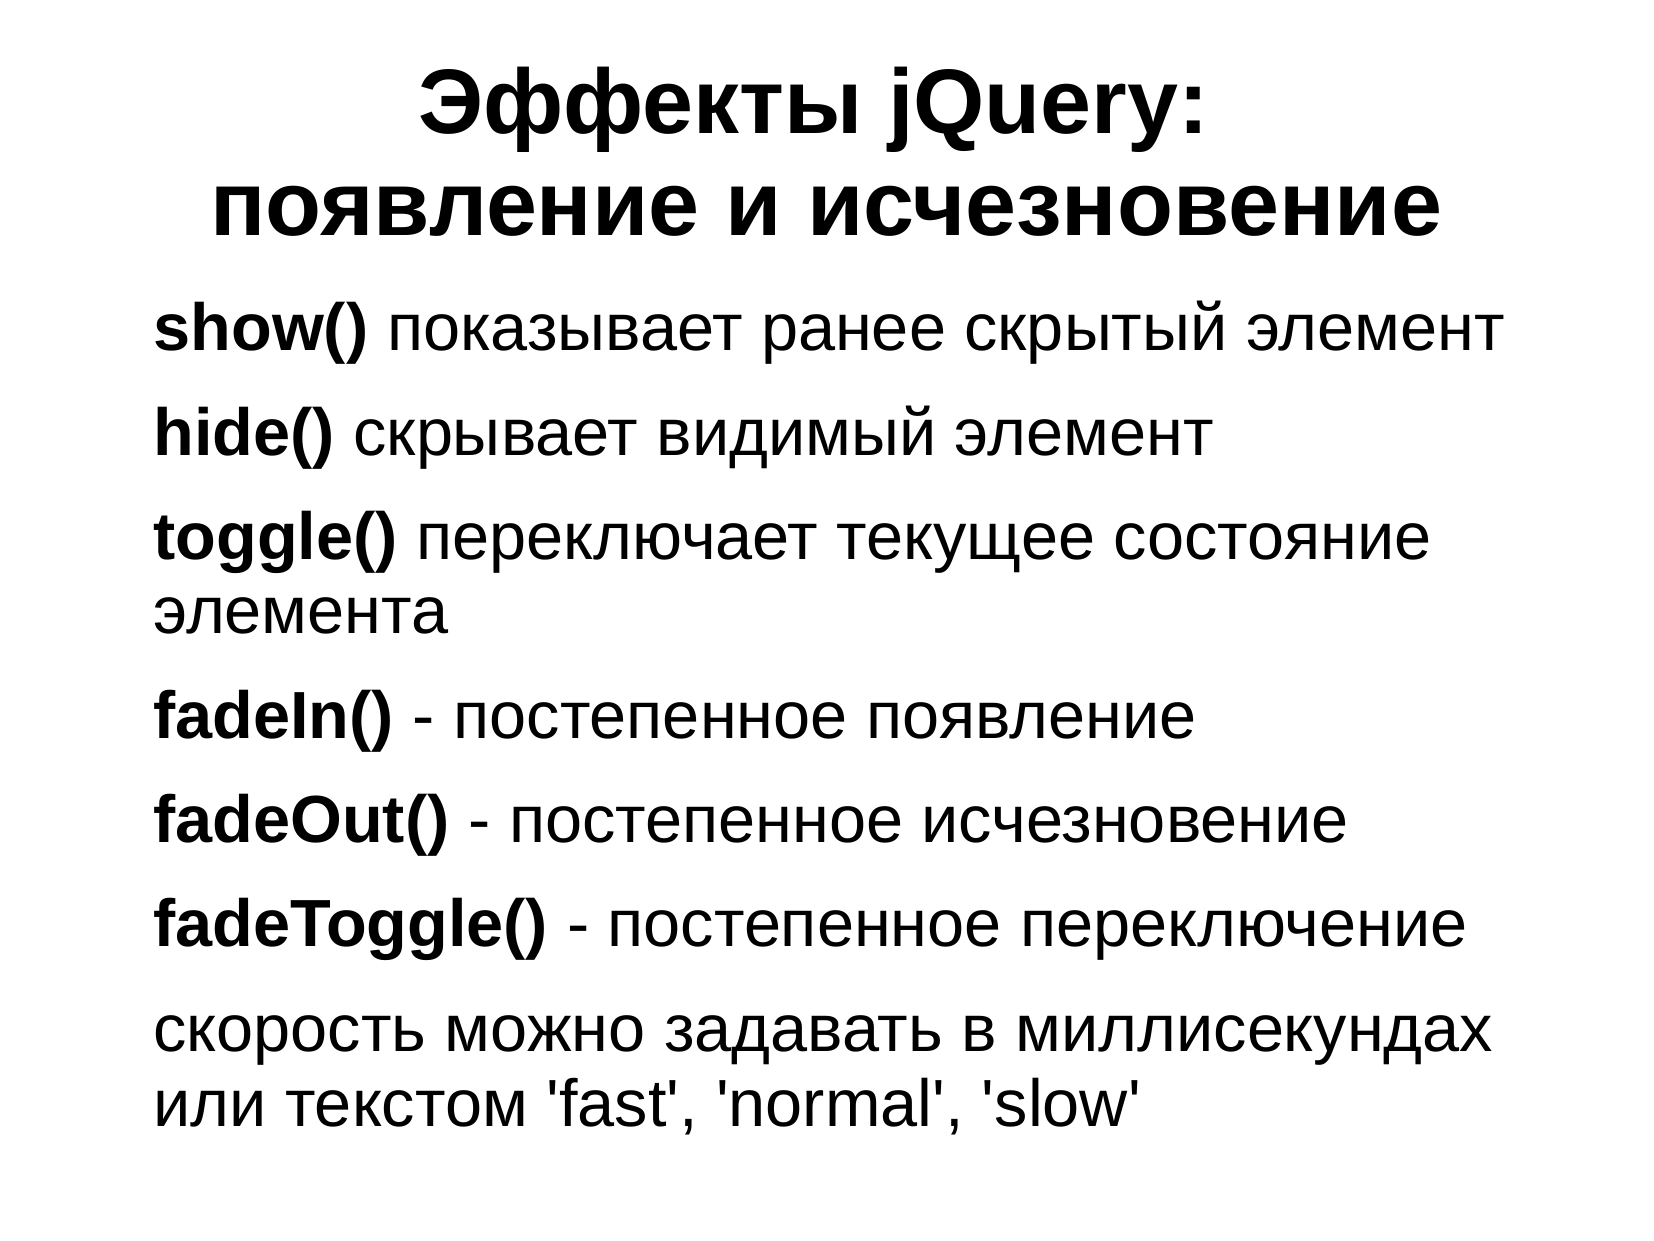

# Эффекты jQuery: появление и исчезновение
show() показывает ранее скрытый элемент
hide() скрывает видимый элемент
toggle() переключает текущее состояние элемента
fadeIn() - постепенное появление
fadeOut() - постепенное исчезновение
fadeToggle() - постепенное переключение
скорость можно задавать в миллисекундах или текстом 'fast', 'normal', 'slow'